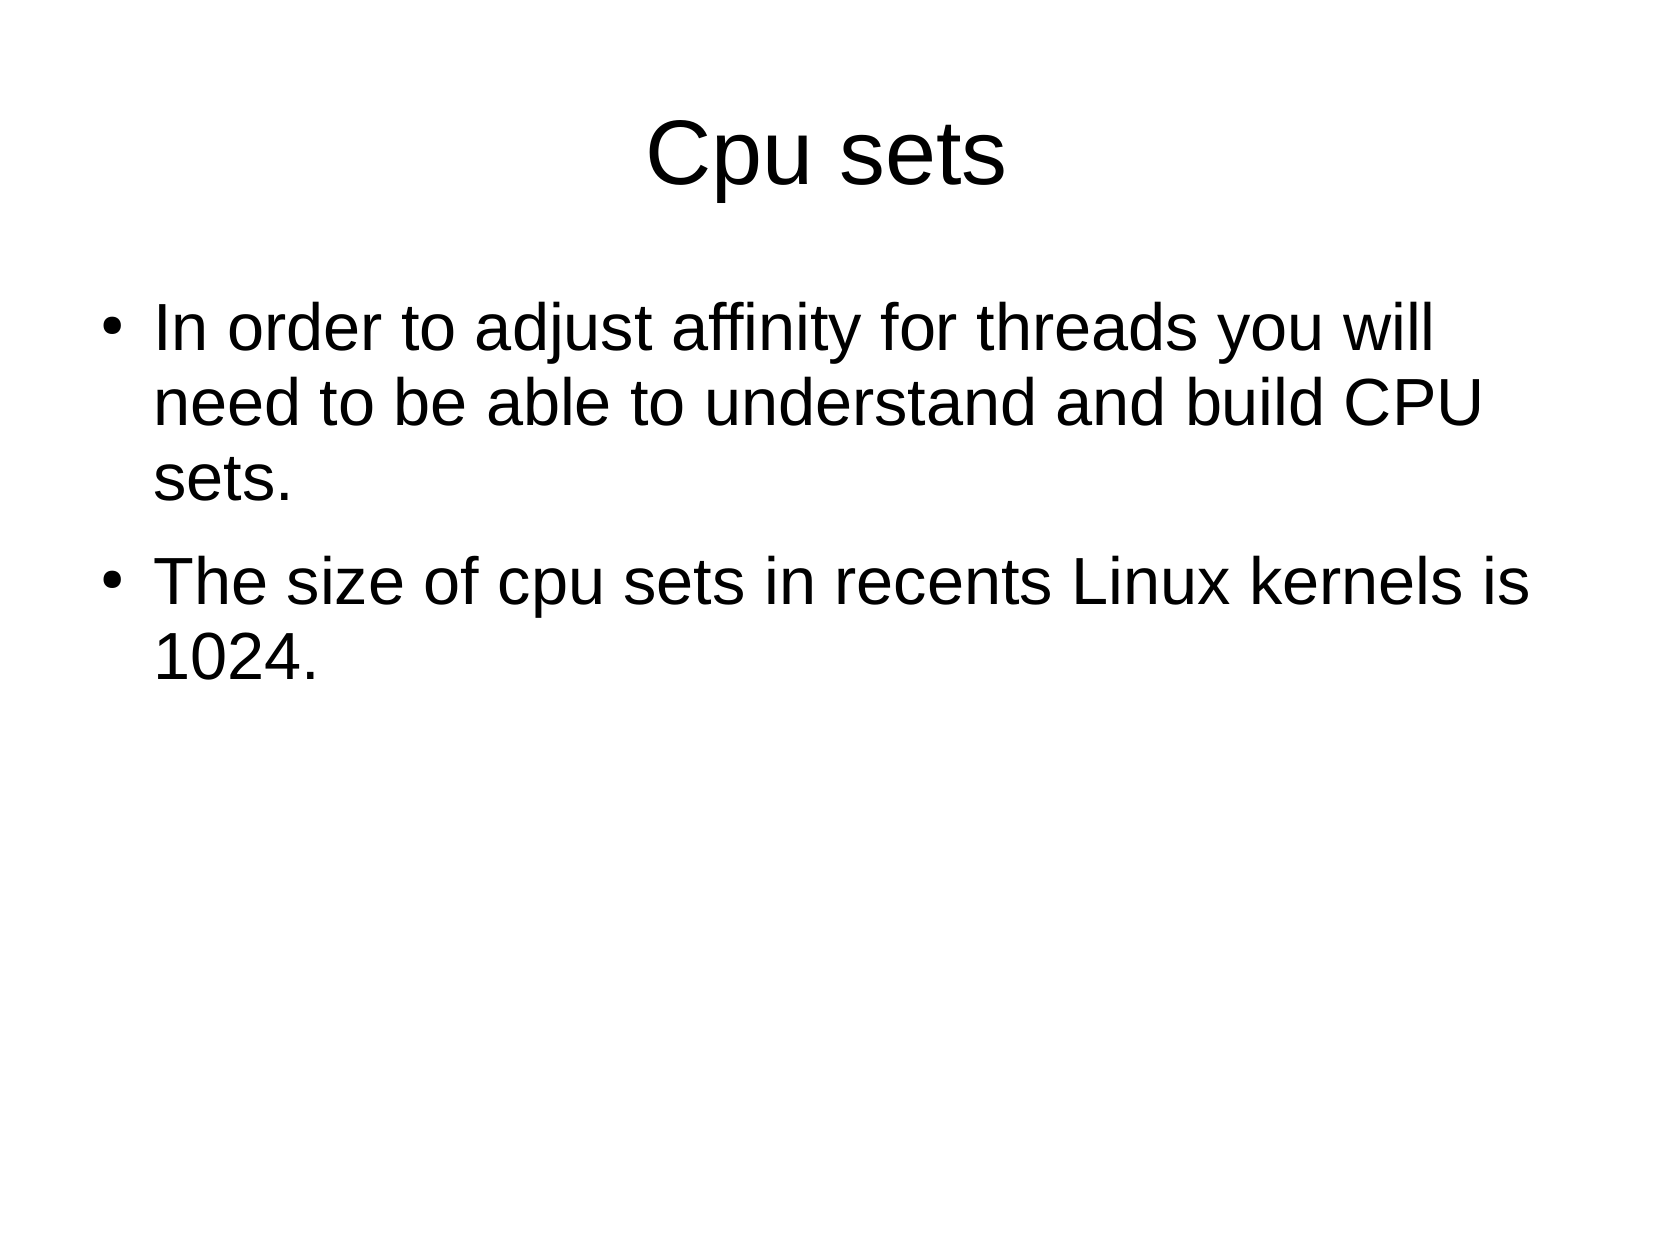

# Cpu sets
In order to adjust affinity for threads you will need to be able to understand and build CPU sets.
The size of cpu sets in recents Linux kernels is 1024.